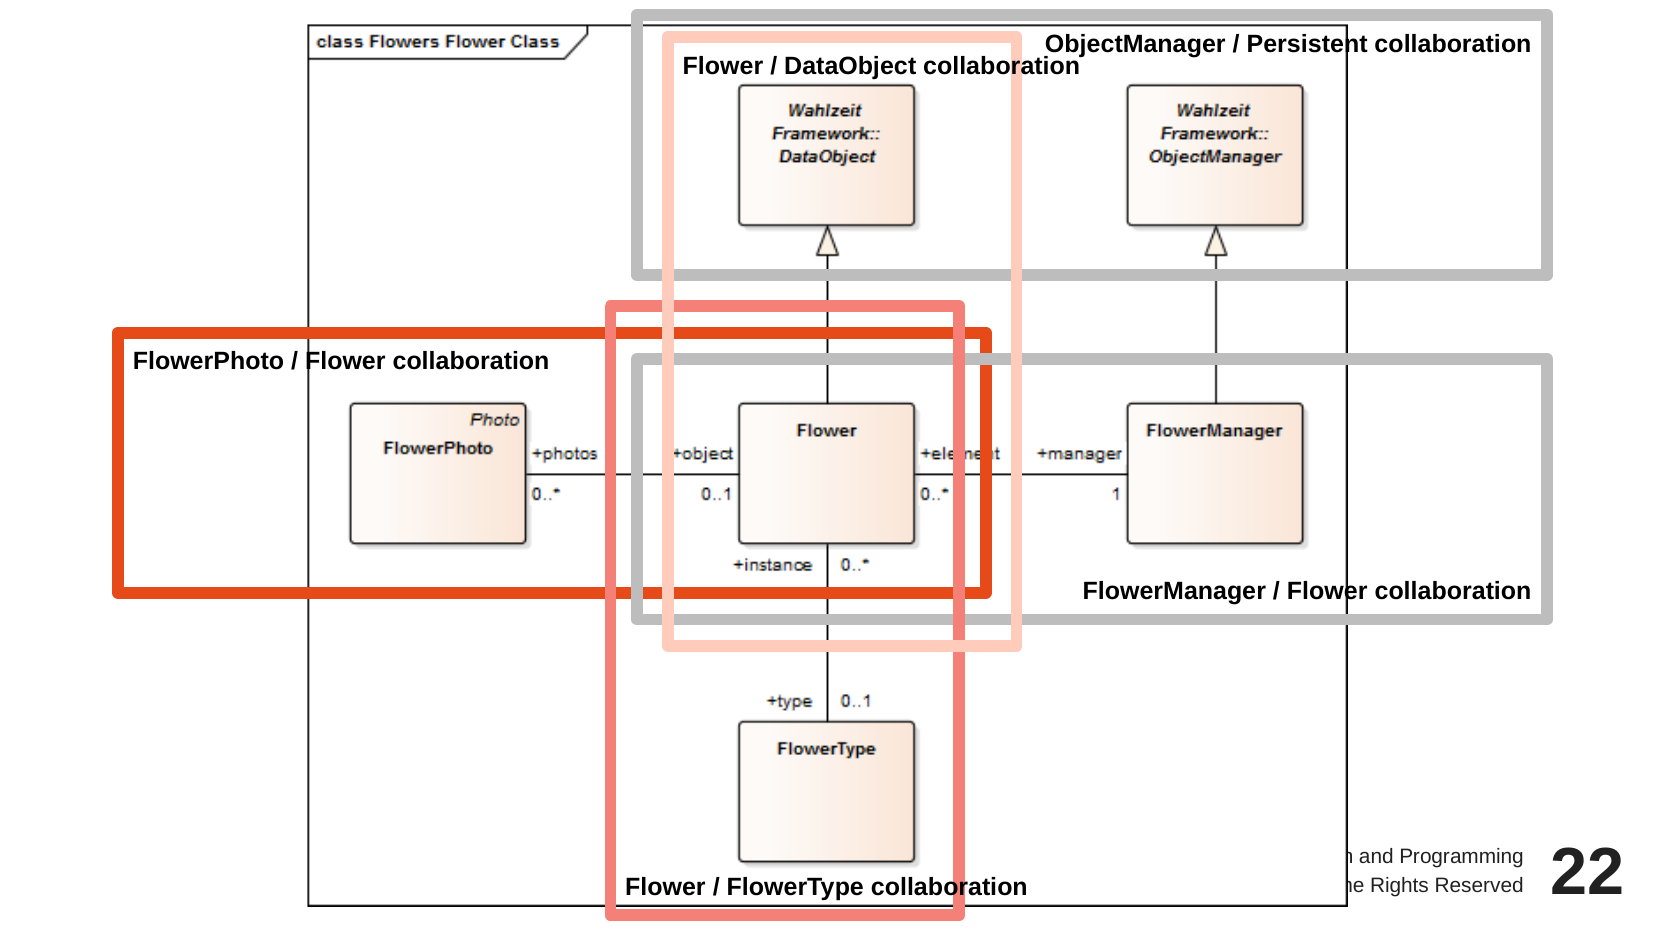

ObjectManager / Persistent collaboration
Flower / DataObject collaboration
Flower / FlowerType collaboration
FlowerPhoto / Flower collaboration
FlowerManager / Flower collaboration
Advanced Design and Programming
22
© 2021 Dirk Riehle - Some Rights Reserved